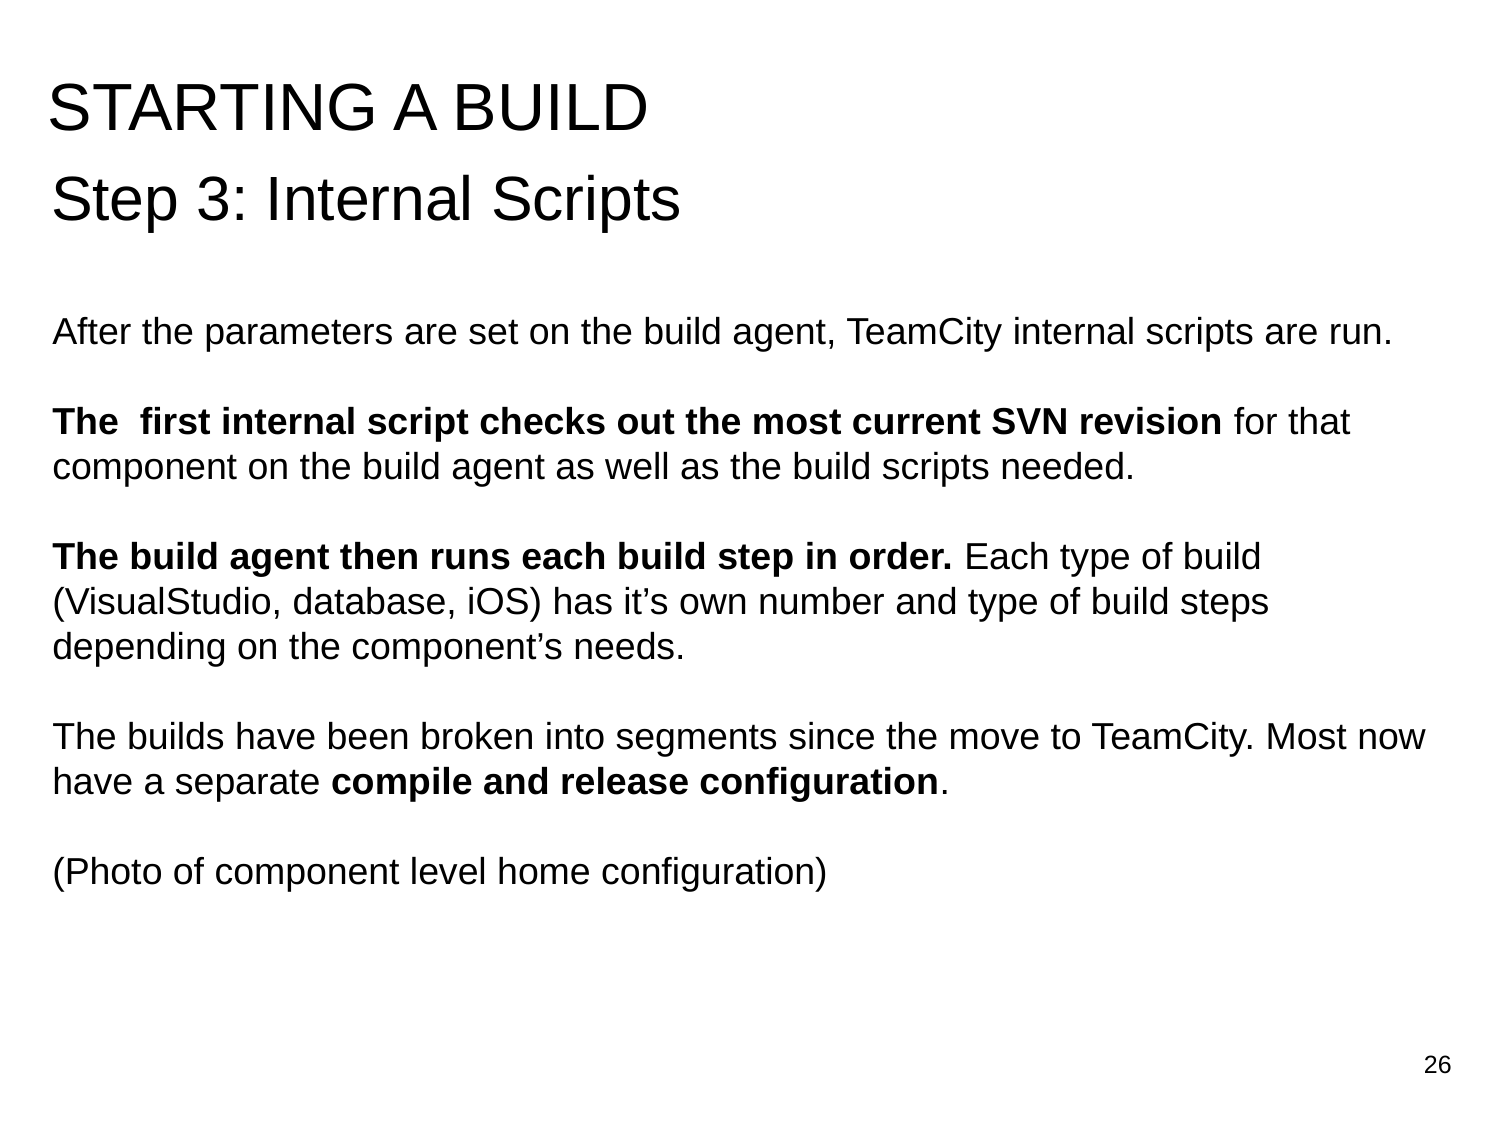

# Starting a build
Step 3: Internal Scripts
After the parameters are set on the build agent, TeamCity internal scripts are run.
The first internal script checks out the most current SVN revision for that component on the build agent as well as the build scripts needed.
The build agent then runs each build step in order. Each type of build (VisualStudio, database, iOS) has it’s own number and type of build steps depending on the component’s needs.
The builds have been broken into segments since the move to TeamCity. Most now have a separate compile and release configuration.
(Photo of component level home configuration)